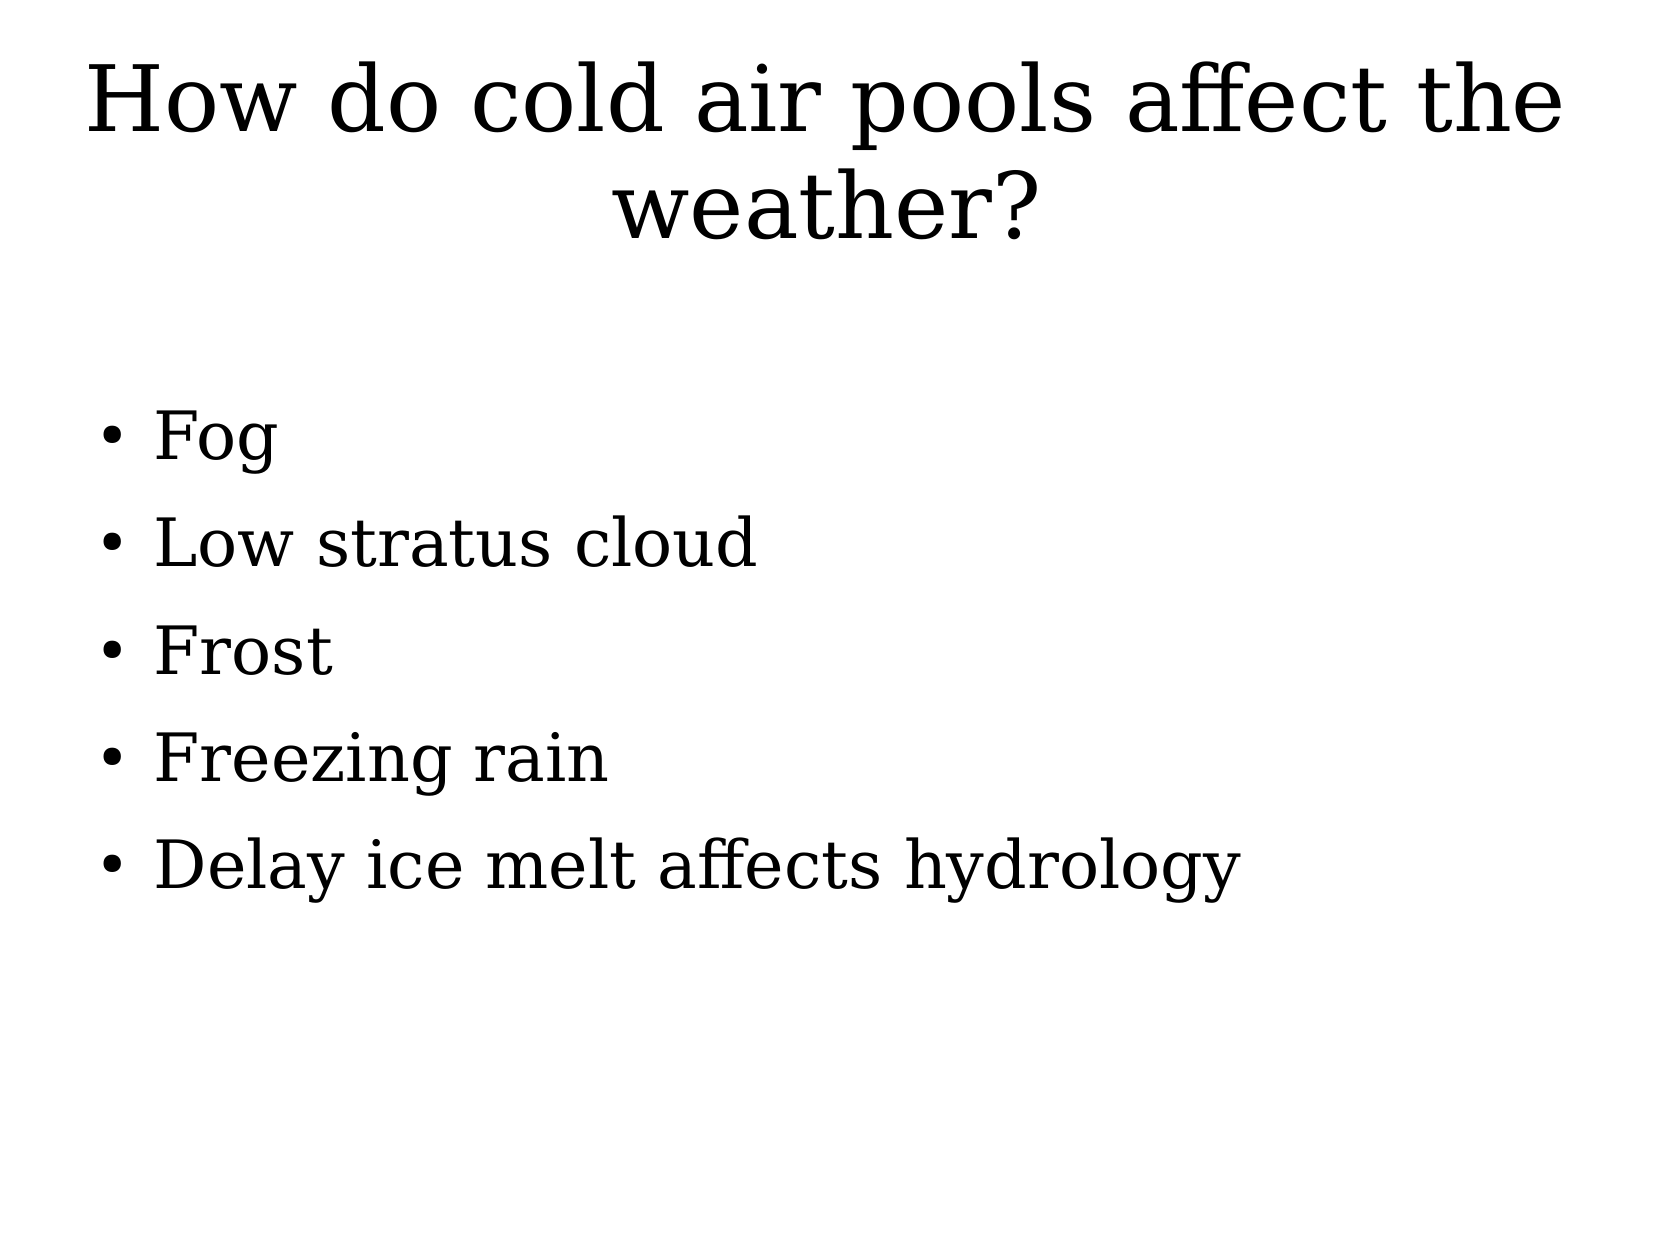

# How do cold air pools affect the weather?
Fog
Low stratus cloud
Frost
Freezing rain
Delay ice melt affects hydrology